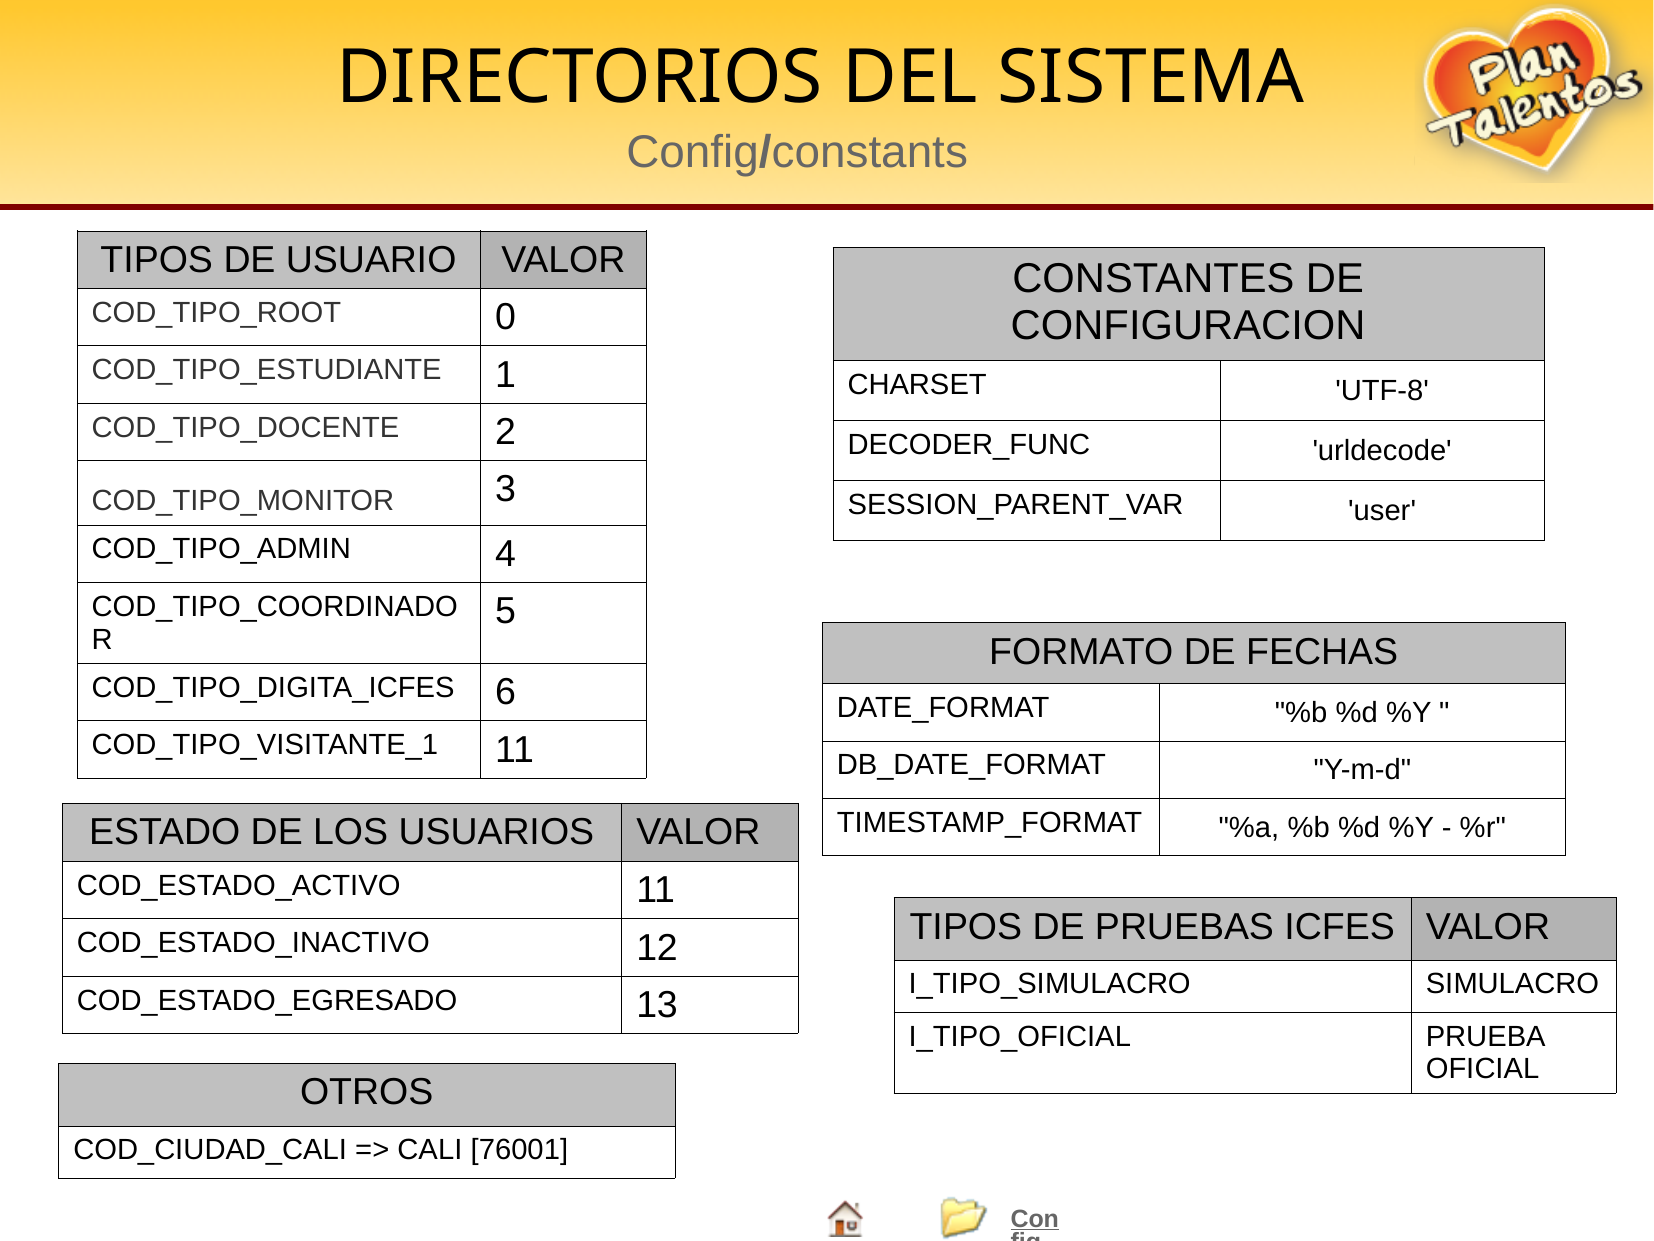

# DIRECTORIOS DEL SISTEMA
Config/constants
| TIPOS DE USUARIO | VALOR |
| --- | --- |
| COD\_TIPO\_ROOT | 0 |
| COD\_TIPO\_ESTUDIANTE | 1 |
| COD\_TIPO\_DOCENTE | 2 |
| COD\_TIPO\_MONITOR | 3 |
| COD\_TIPO\_ADMIN | 4 |
| COD\_TIPO\_COORDINADOR | 5 |
| COD\_TIPO\_DIGITA\_ICFES | 6 |
| COD\_TIPO\_VISITANTE\_1 | 11 |
| CONSTANTES DE CONFIGURACION | |
| --- | --- |
| CHARSET | 'UTF-8' |
| DECODER\_FUNC | 'urldecode' |
| SESSION\_PARENT\_VAR | 'user' |
| FORMATO DE FECHAS | |
| --- | --- |
| DATE\_FORMAT | "%b %d %Y " |
| DB\_DATE\_FORMAT | "Y-m-d" |
| TIMESTAMP\_FORMAT | "%a, %b %d %Y - %r" |
| ESTADO DE LOS USUARIOS | VALOR |
| --- | --- |
| COD\_ESTADO\_ACTIVO | 11 |
| COD\_ESTADO\_INACTIVO | 12 |
| COD\_ESTADO\_EGRESADO | 13 |
| TIPOS DE PRUEBAS ICFES | VALOR |
| --- | --- |
| I\_TIPO\_SIMULACRO | SIMULACRO |
| I\_TIPO\_OFICIAL | PRUEBA OFICIAL |
| OTROS |
| --- |
| COD\_CIUDAD\_CALI => CALI [76001] |
Config